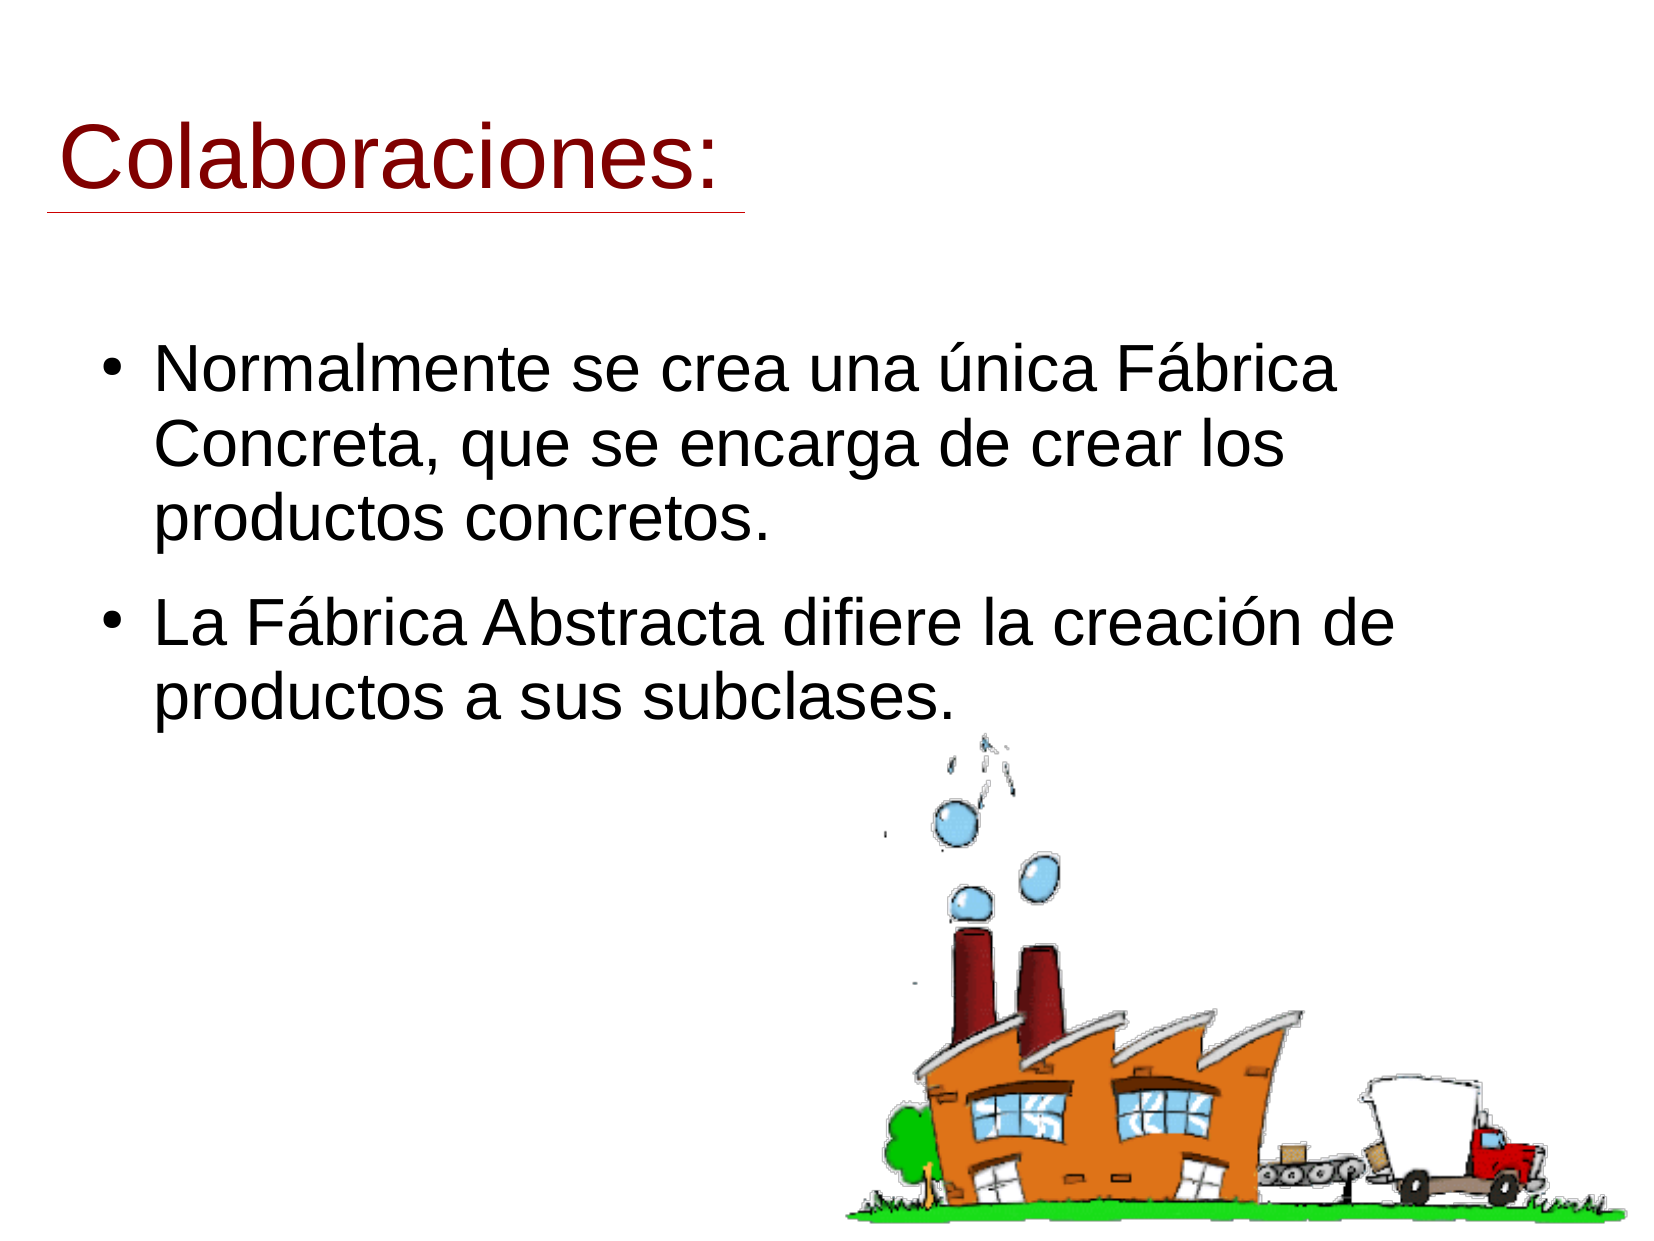

# Colaboraciones:
Normalmente se crea una única Fábrica Concreta, que se encarga de crear los productos concretos.
La Fábrica Abstracta difiere la creación de productos a sus subclases.